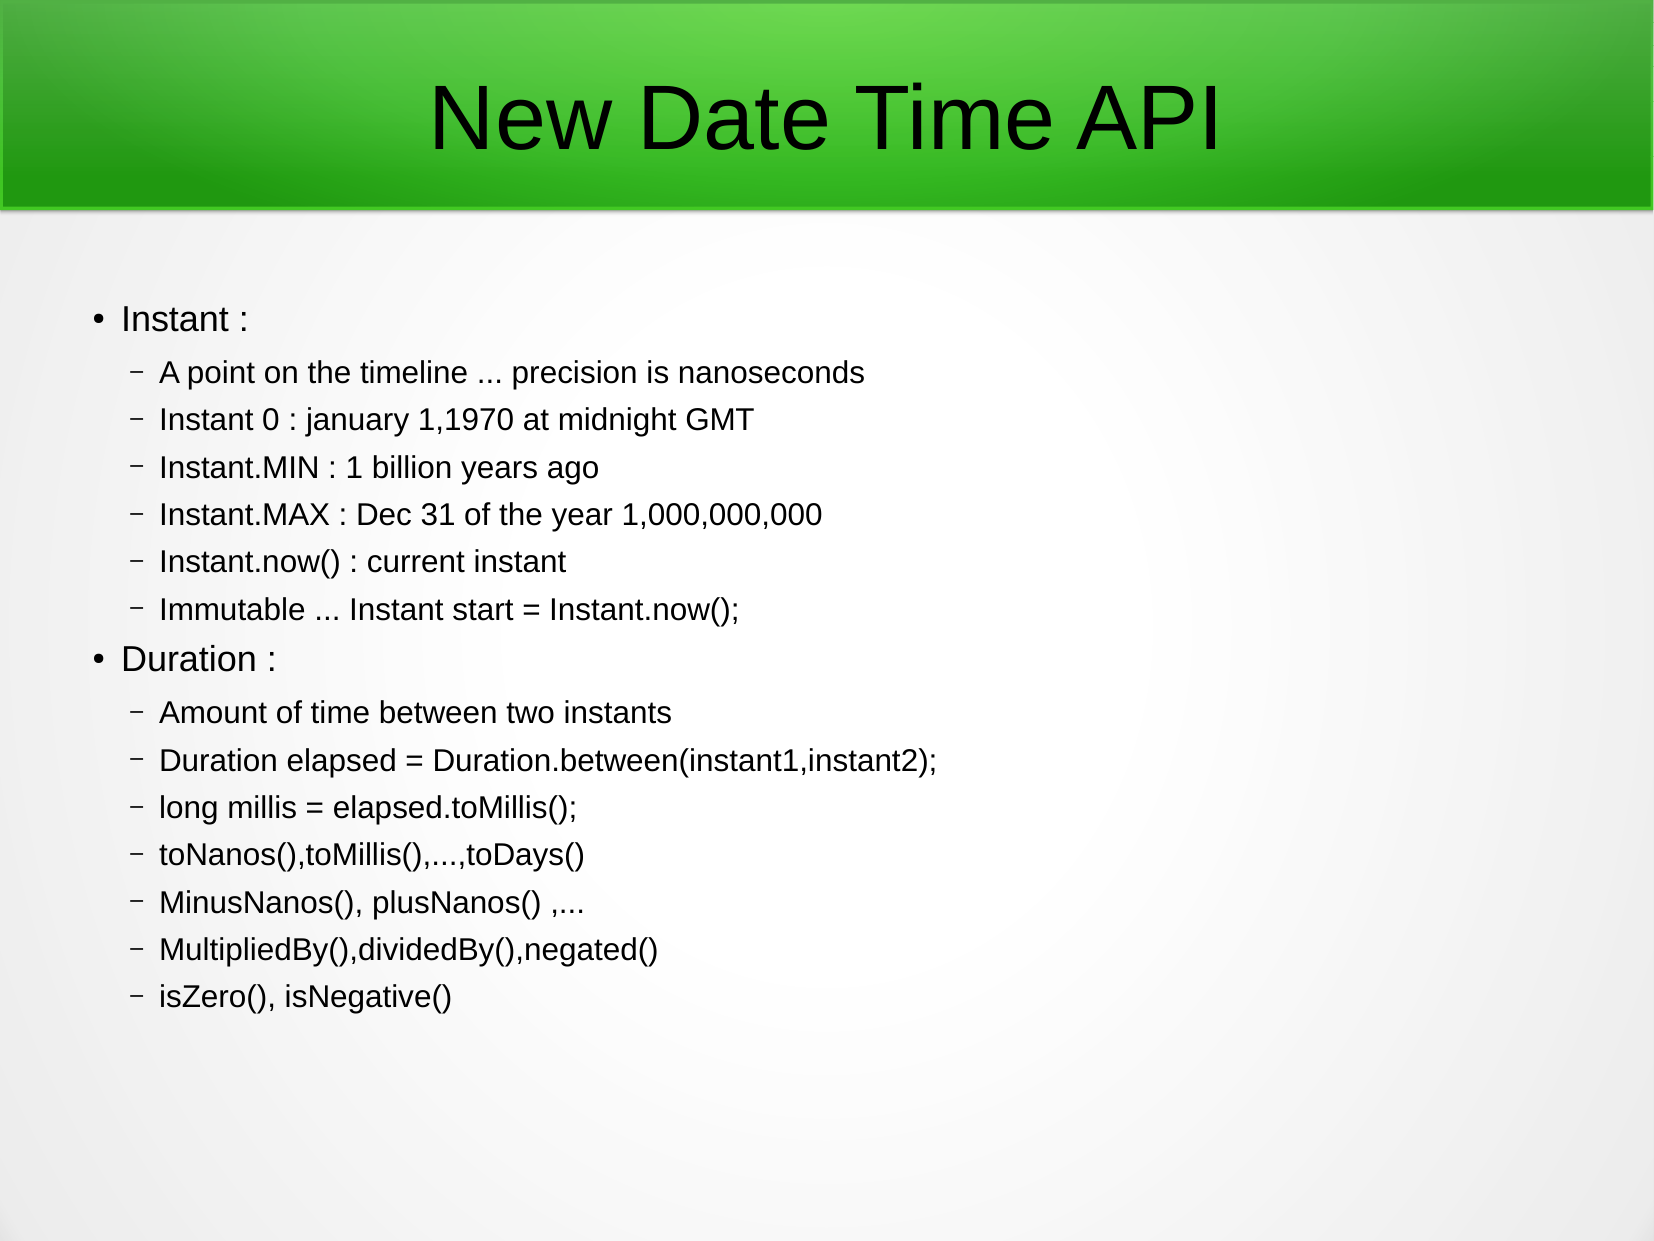

# New Date Time API
Instant :
A point on the timeline ... precision is nanoseconds
Instant 0 : january 1,1970 at midnight GMT
Instant.MIN : 1 billion years ago
Instant.MAX : Dec 31 of the year 1,000,000,000
Instant.now() : current instant
Immutable ... Instant start = Instant.now();
Duration :
Amount of time between two instants
Duration elapsed = Duration.between(instant1,instant2);
long millis = elapsed.toMillis();
toNanos(),toMillis(),...,toDays()
MinusNanos(), plusNanos() ,...
MultipliedBy(),dividedBy(),negated()
isZero(), isNegative()